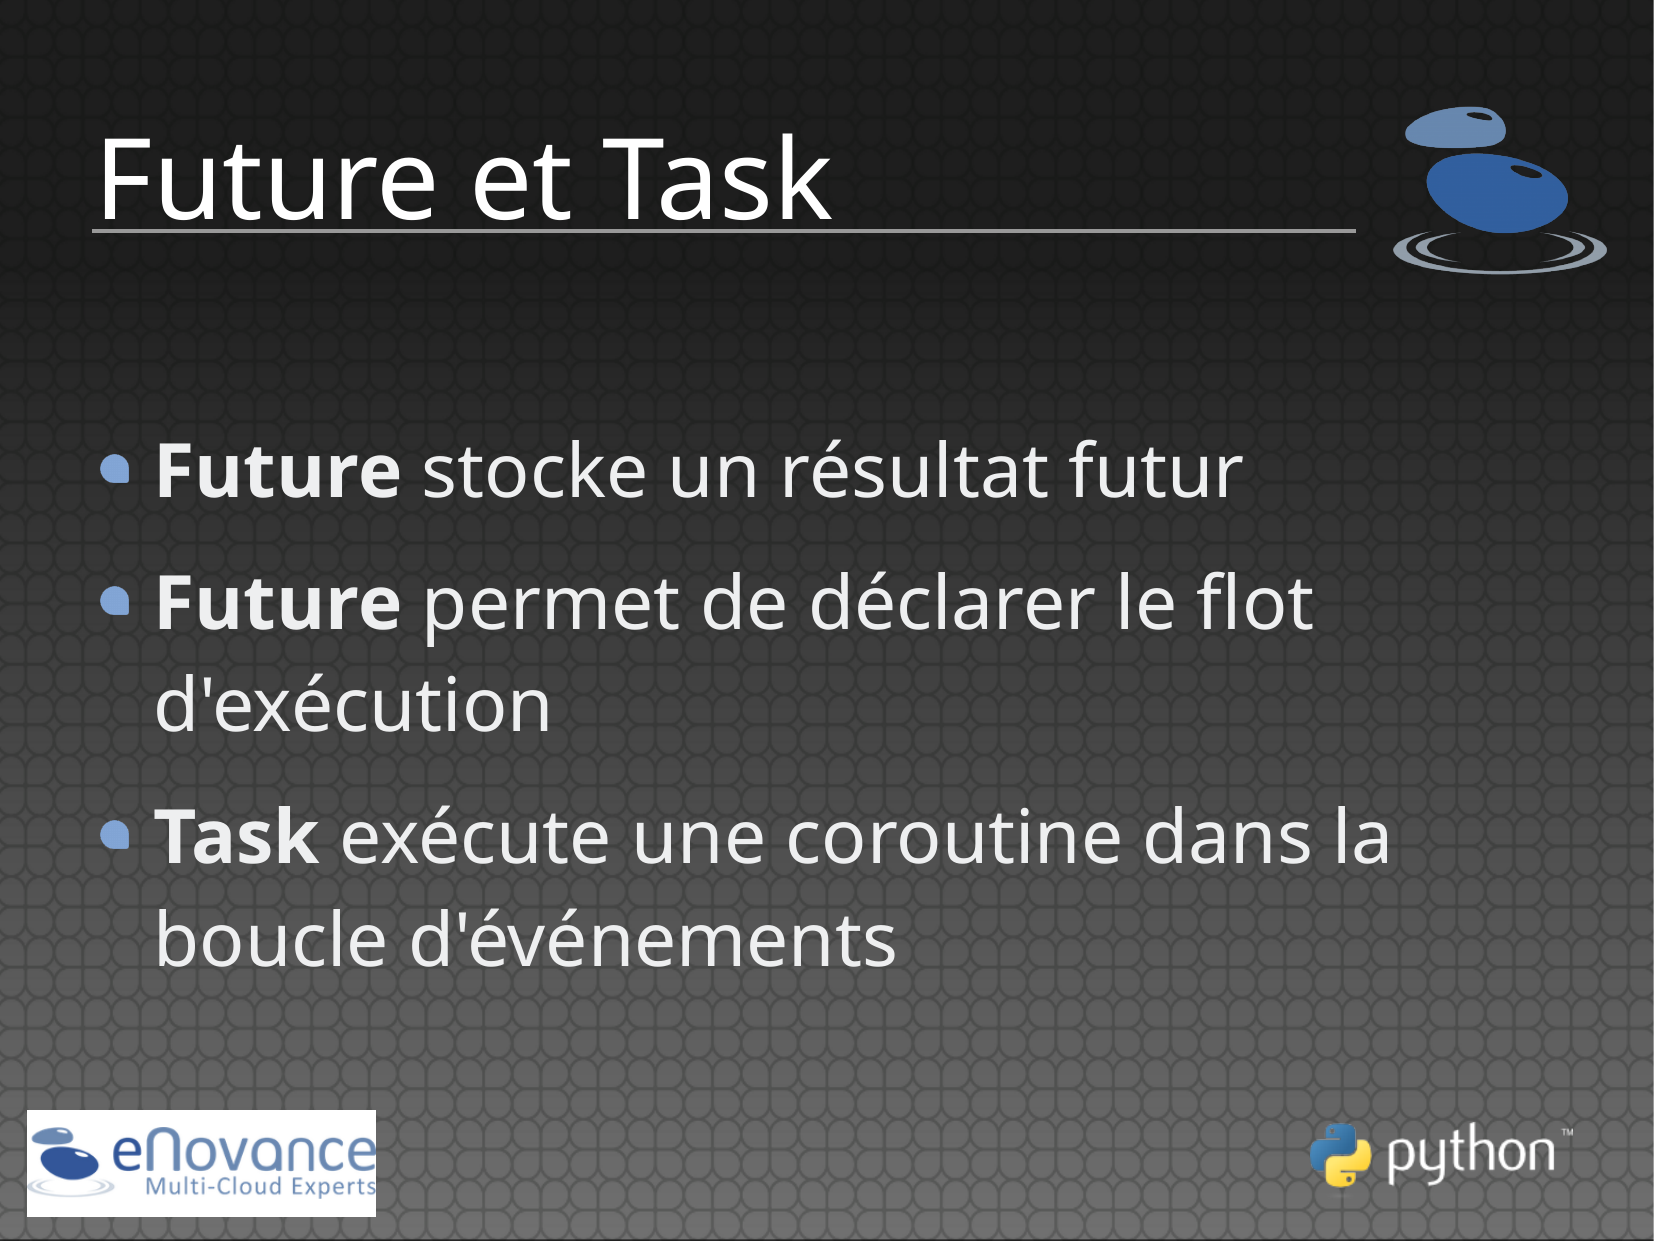

Future et Task
# Future stocke un résultat futur
Future permet de déclarer le flot d'exécution
Task exécute une coroutine dans la boucle d'événements